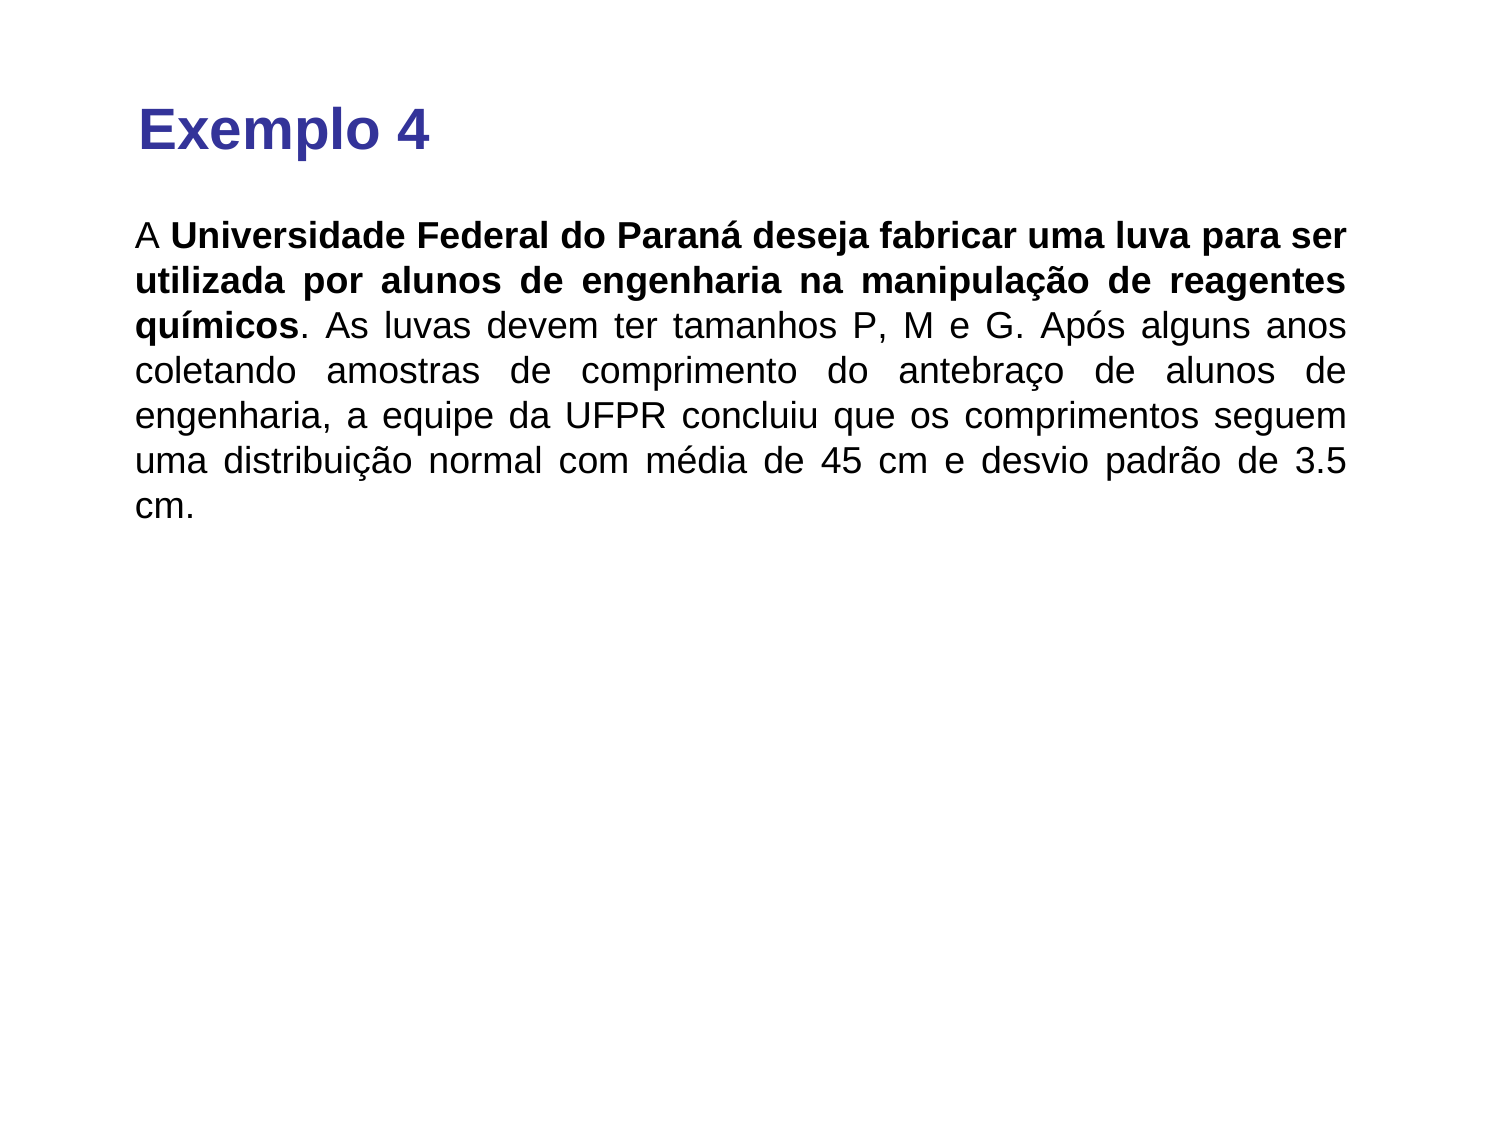

Exemplo 4
A Universidade Federal do Paraná deseja fabricar uma luva para ser utilizada por alunos de engenharia na manipulação de reagentes químicos. As luvas devem ter tamanhos P, M e G. Após alguns anos coletando amostras de comprimento do antebraço de alunos de engenharia, a equipe da UFPR concluiu que os comprimentos seguem uma distribuição normal com média de 45 cm e desvio padrão de 3.5 cm.